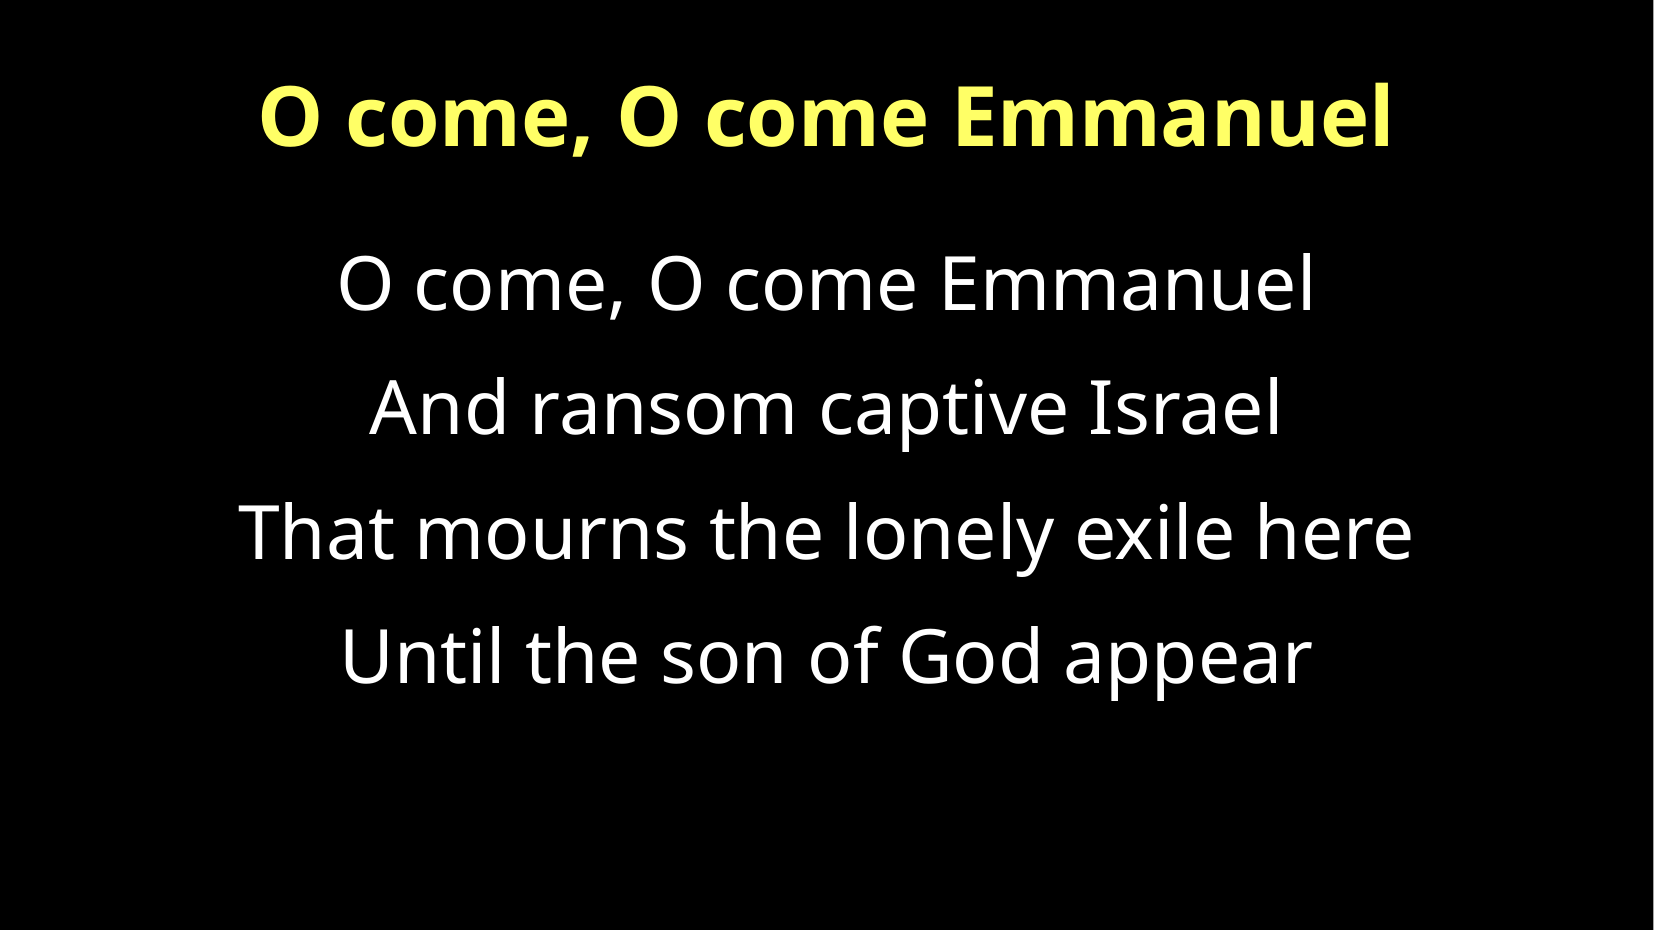

# O come, O come Emmanuel
O come, O come Emmanuel
And ransom captive Israel
That mourns the lonely exile here
Until the son of God appear